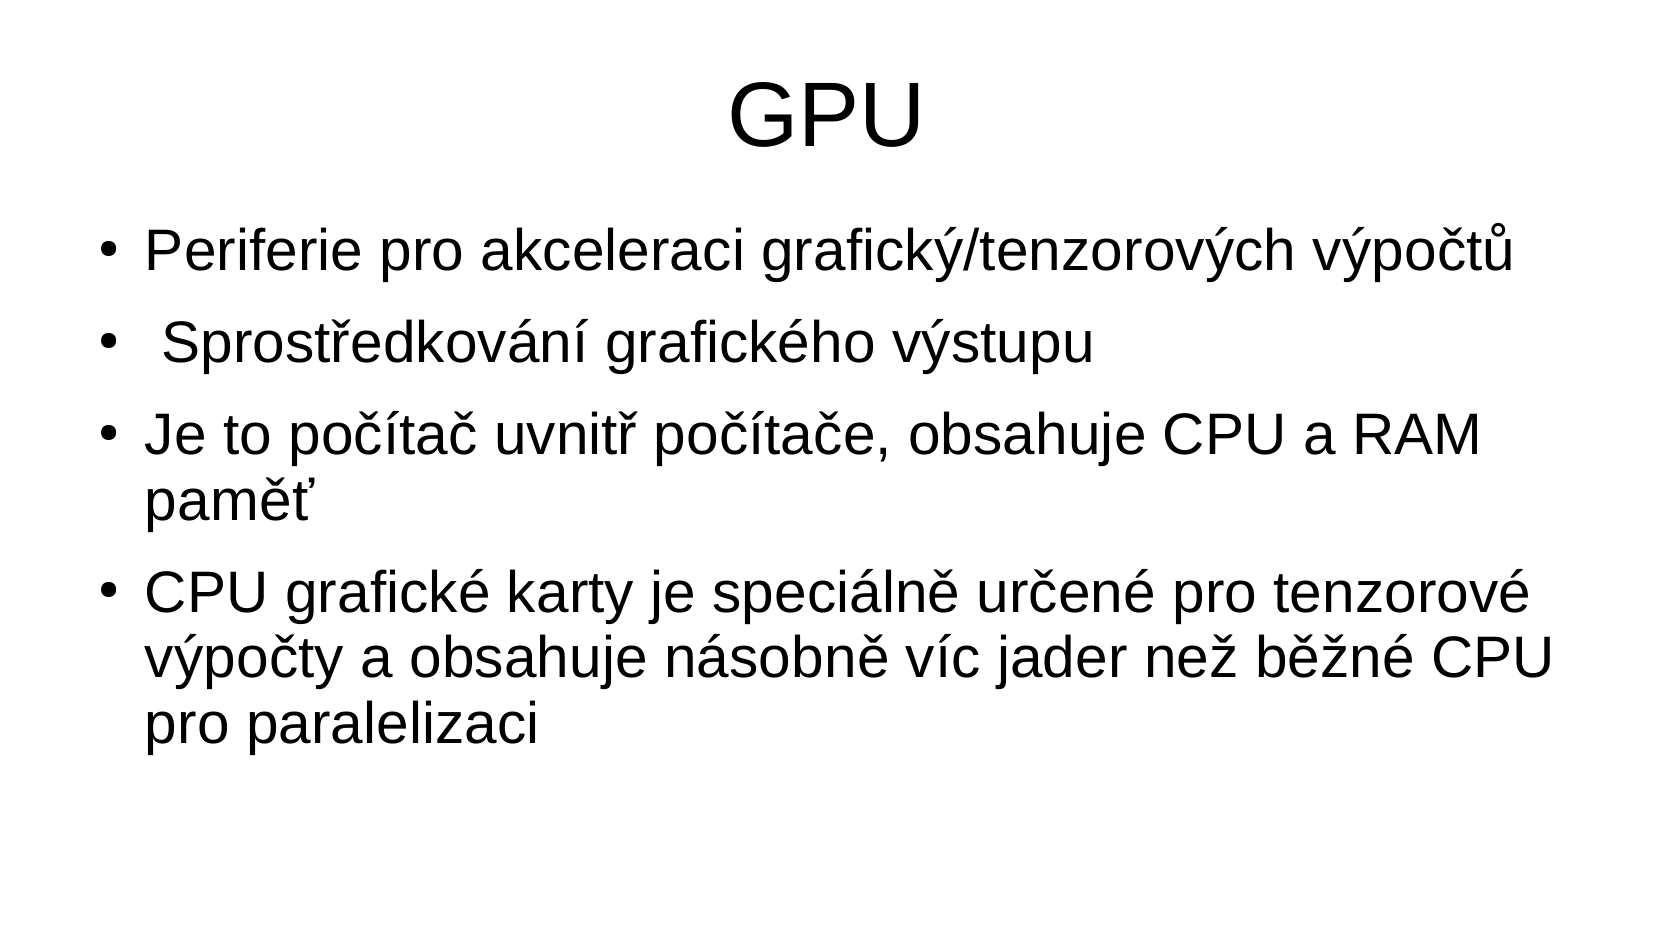

# GPU
Periferie pro akceleraci grafický/tenzorových výpočtů
 Sprostředkování grafického výstupu
Je to počítač uvnitř počítače, obsahuje CPU a RAM paměť
CPU grafické karty je speciálně určené pro tenzorové výpočty a obsahuje násobně víc jader než běžné CPU pro paralelizaci